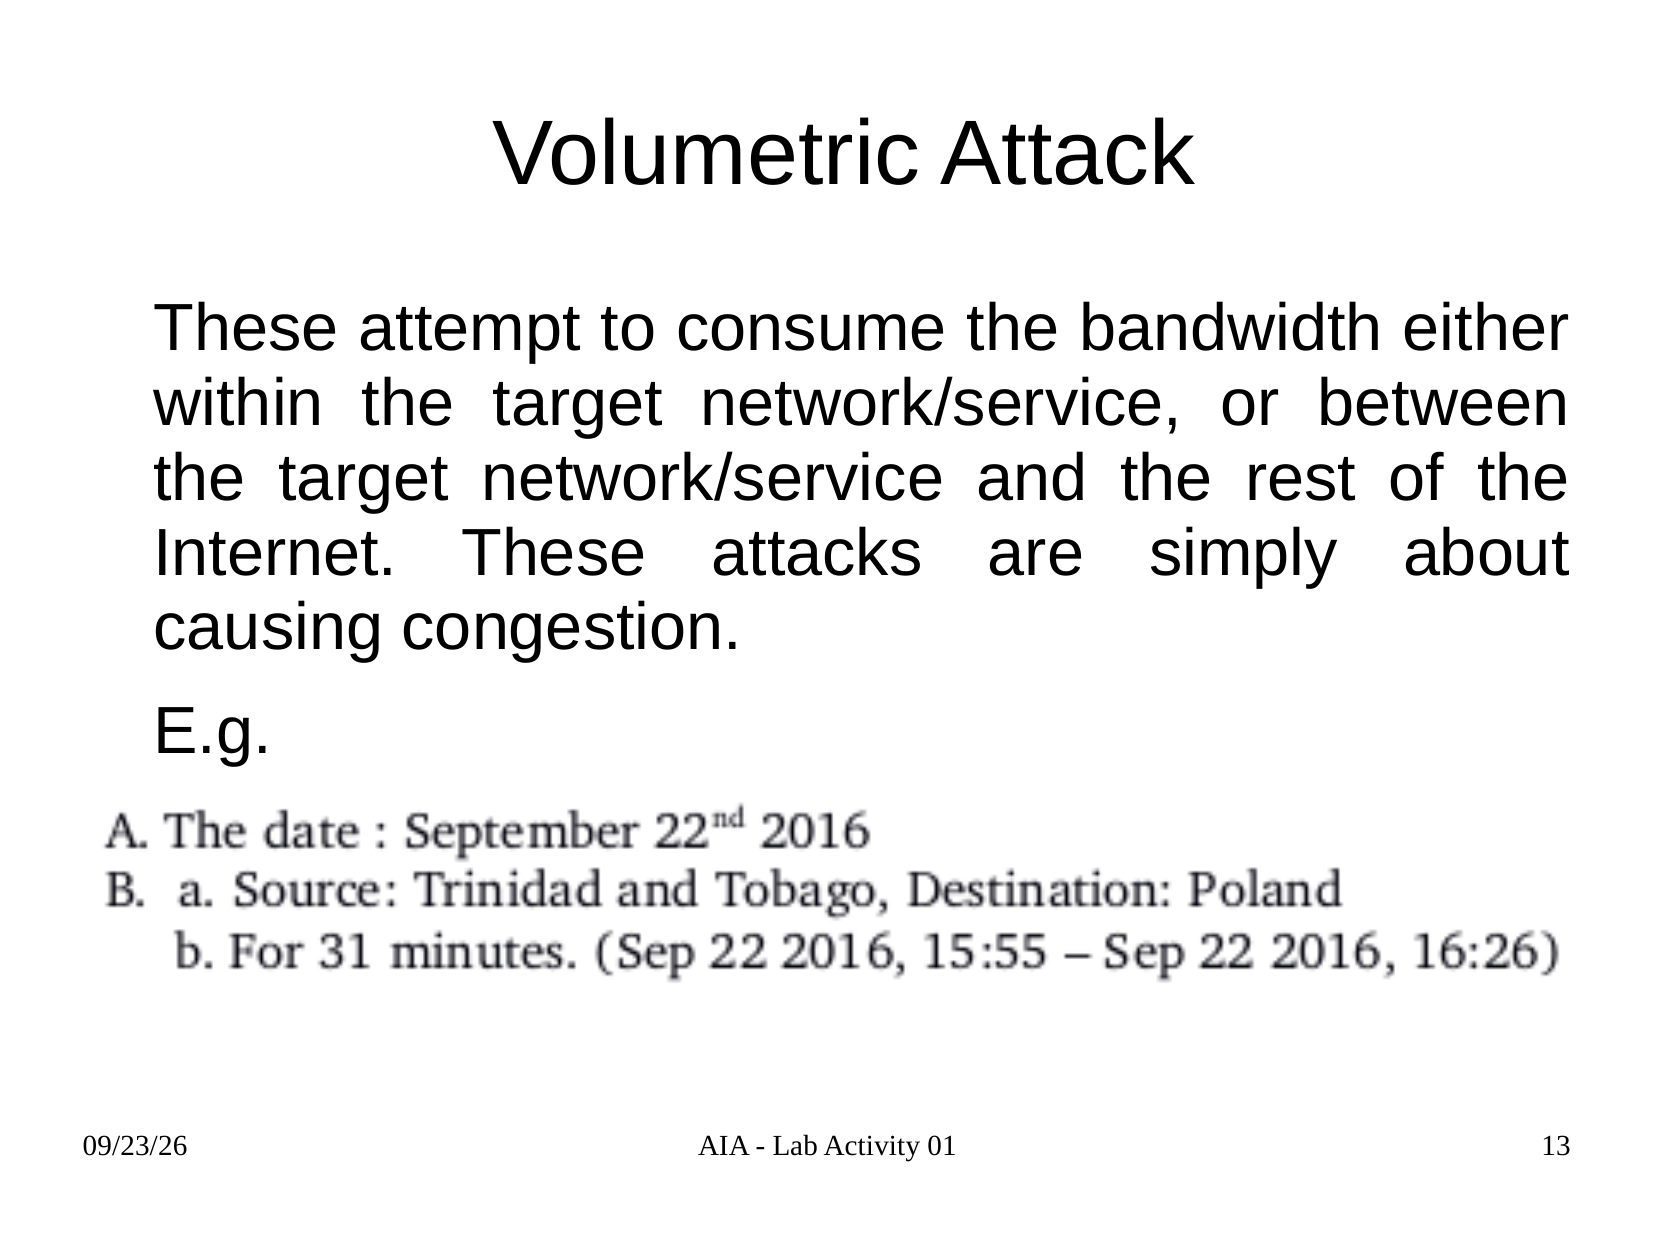

# Volumetric Attack
These attempt to consume the bandwidth either within the target network/service, or between the target network/service and the rest of the Internet. These attacks are simply about causing congestion.
E.g.
AIA - Lab Activity 01
13